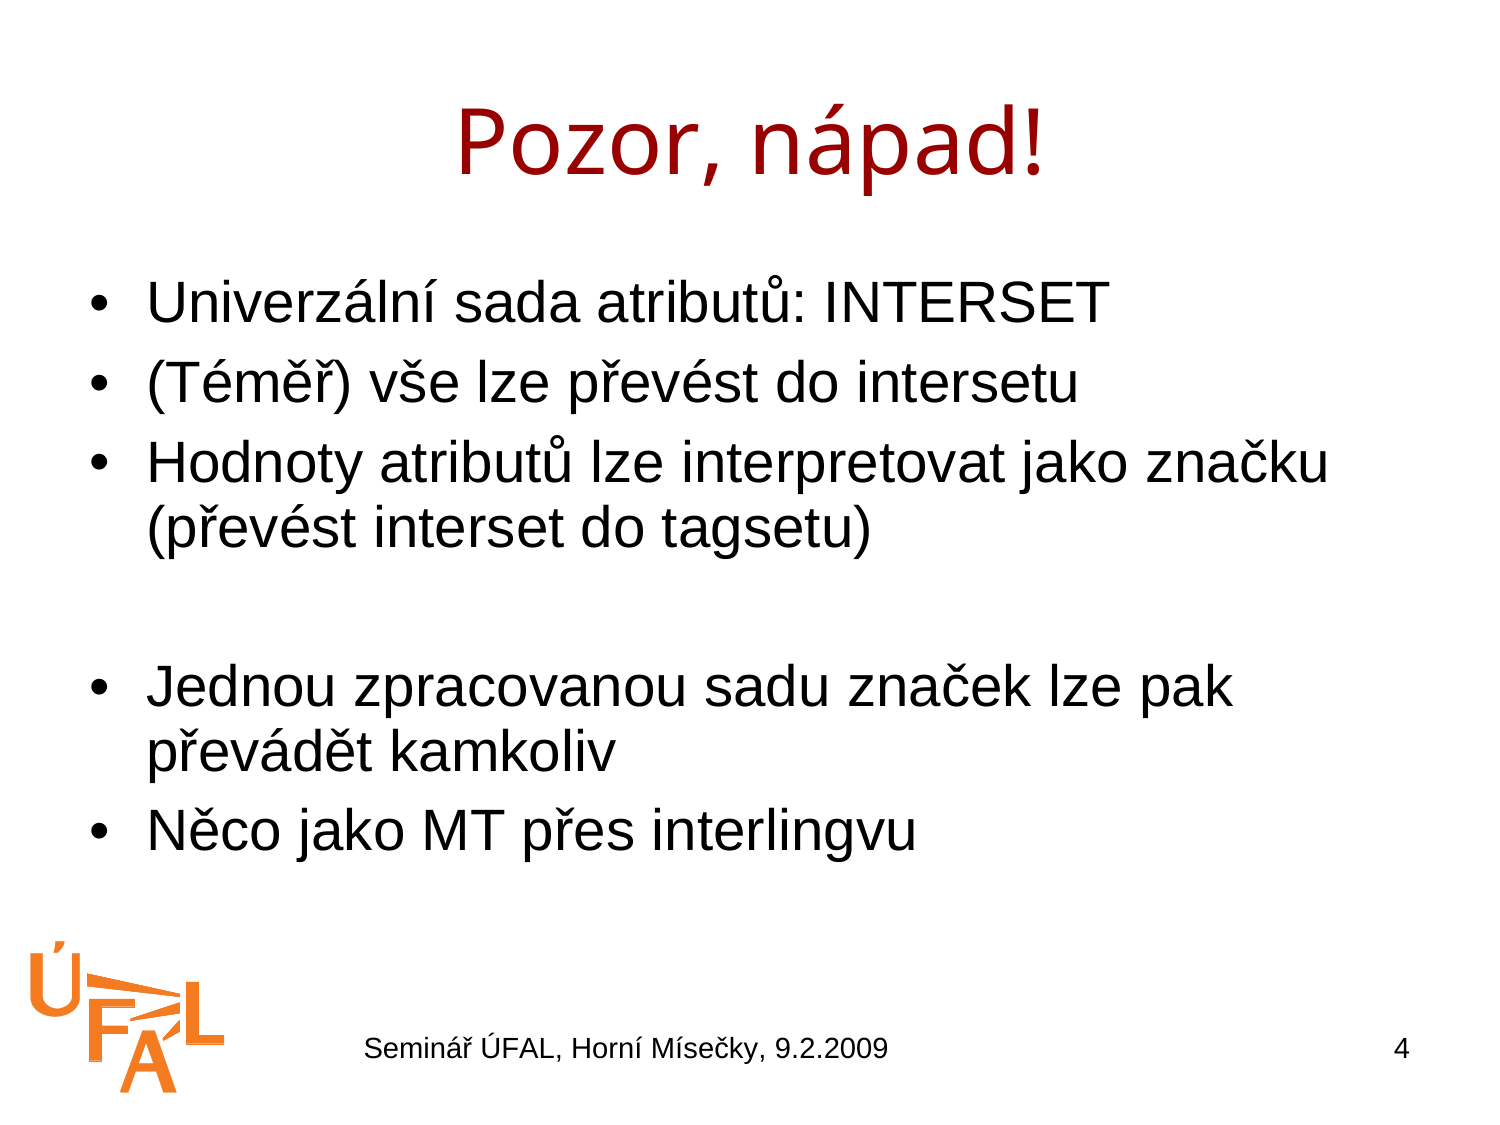

# Pozor, nápad!
Univerzální sada atributů: INTERSET
(Téměř) vše lze převést do intersetu
Hodnoty atributů lze interpretovat jako značku (převést interset do tagsetu)
Jednou zpracovanou sadu značek lze pak převádět kamkoliv
Něco jako MT přes interlingvu
Seminář ÚFAL, Horní Mísečky, 9.2.2009
4